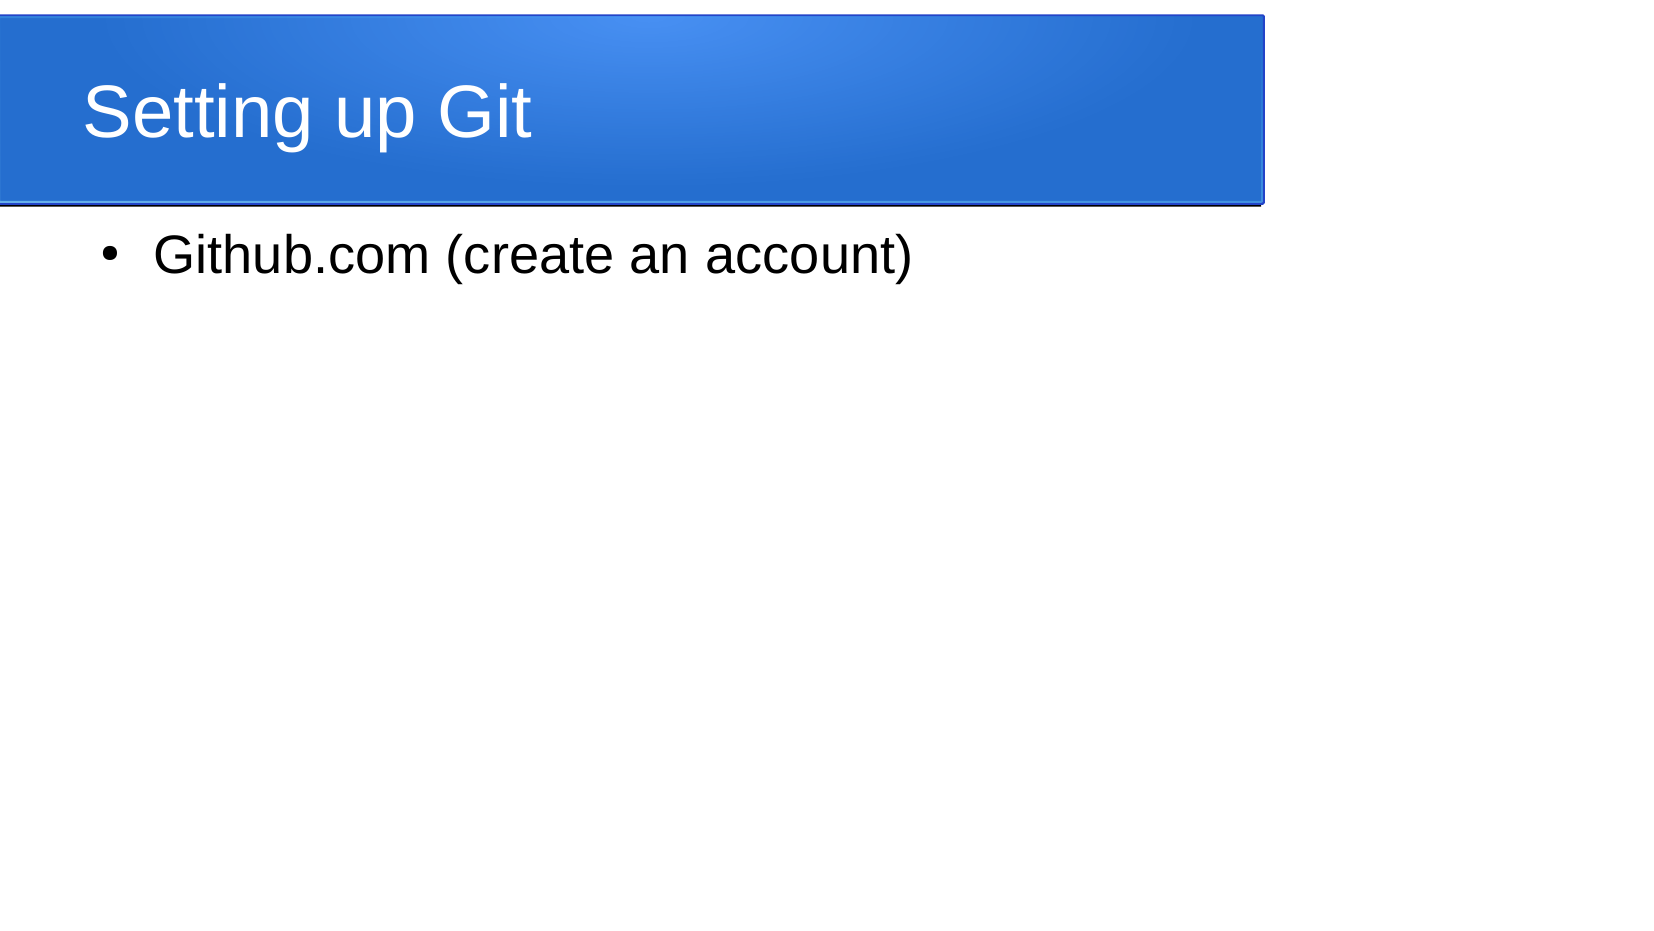

# Setting up Git
Github.com (create an account)